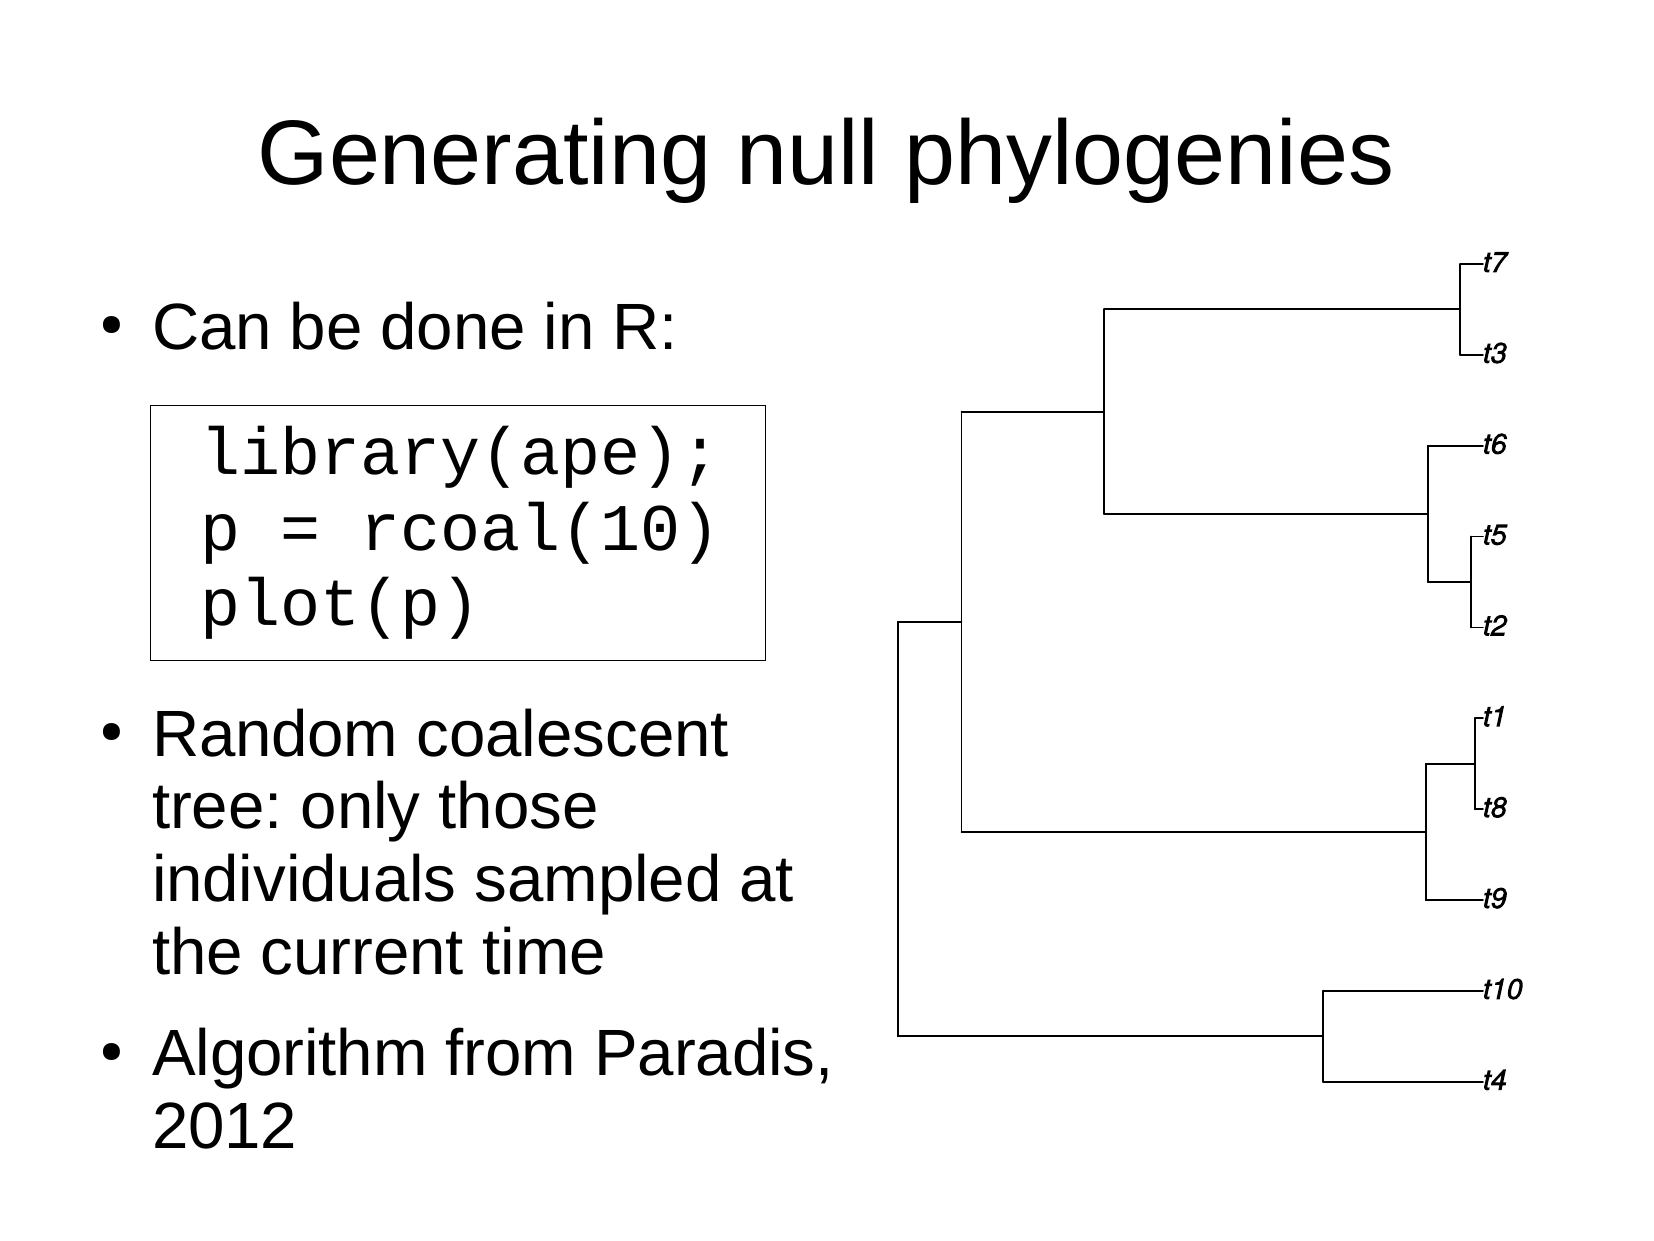

# Generating null phylogenies
Can be done in R:
Random coalescent tree: only those individuals sampled at the current time
Algorithm from Paradis, 2012
library(ape);
p = rcoal(10)
plot(p)